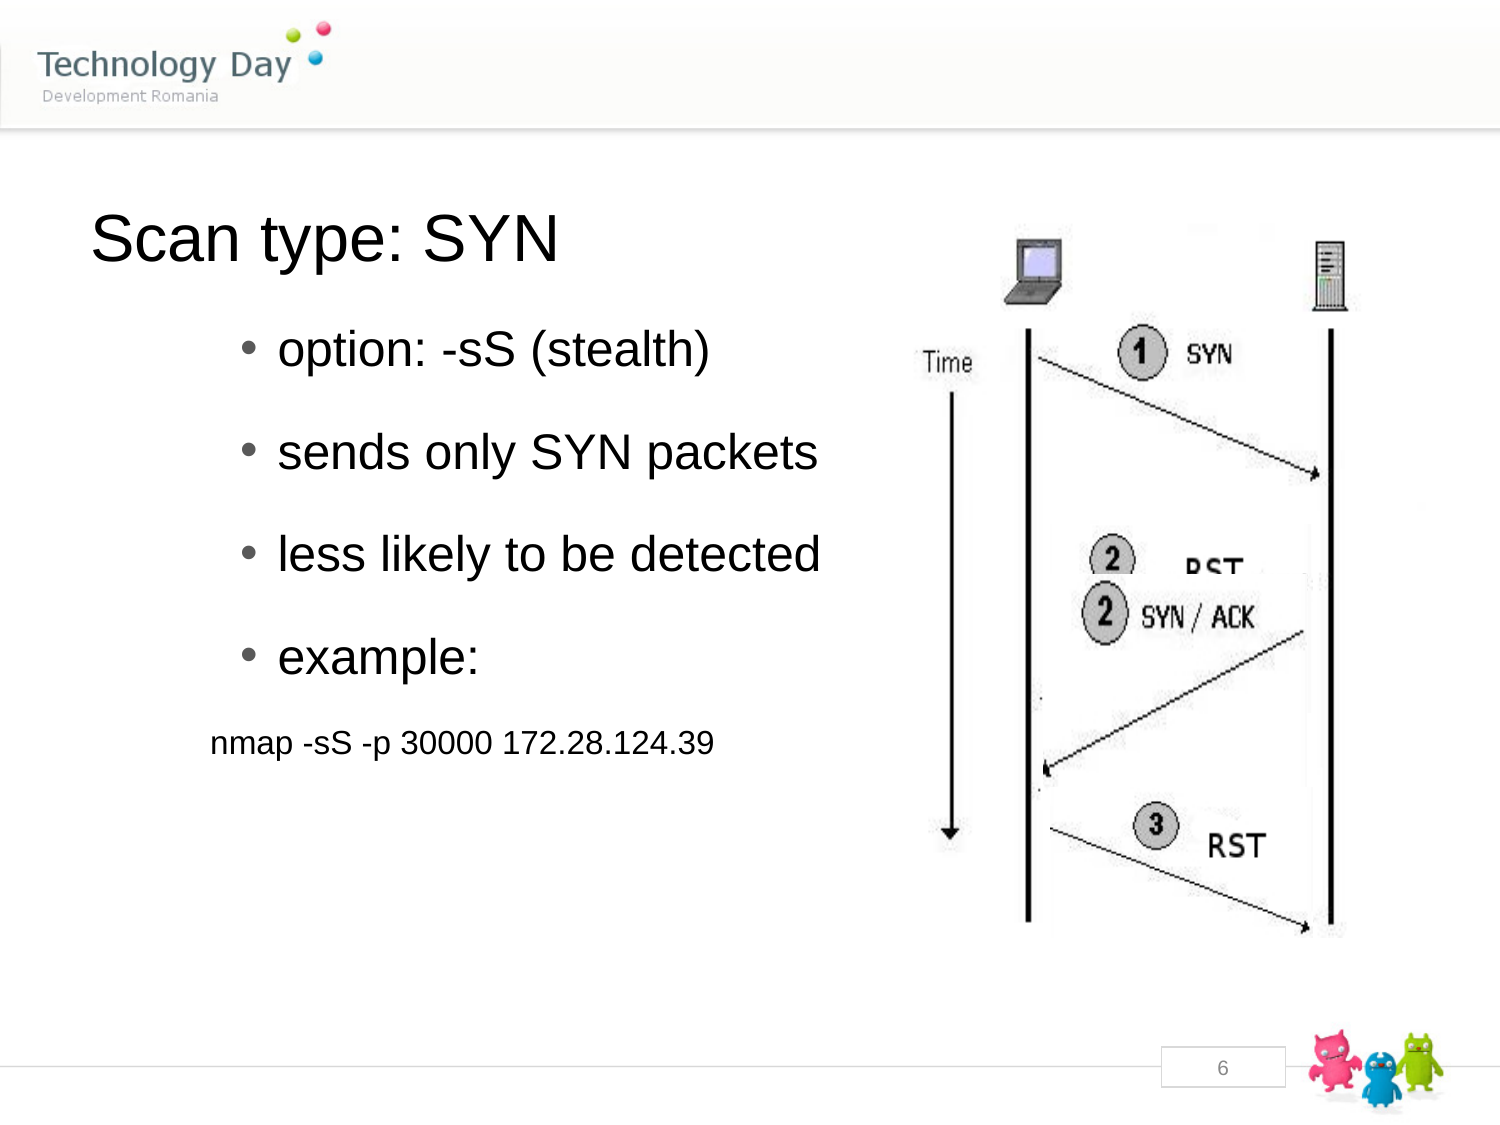

Scan type: SYN
option: -sS (stealth)
sends only SYN packets
less likely to be detected
example:
 nmap -sS -p 30000 172.28.124.39
#